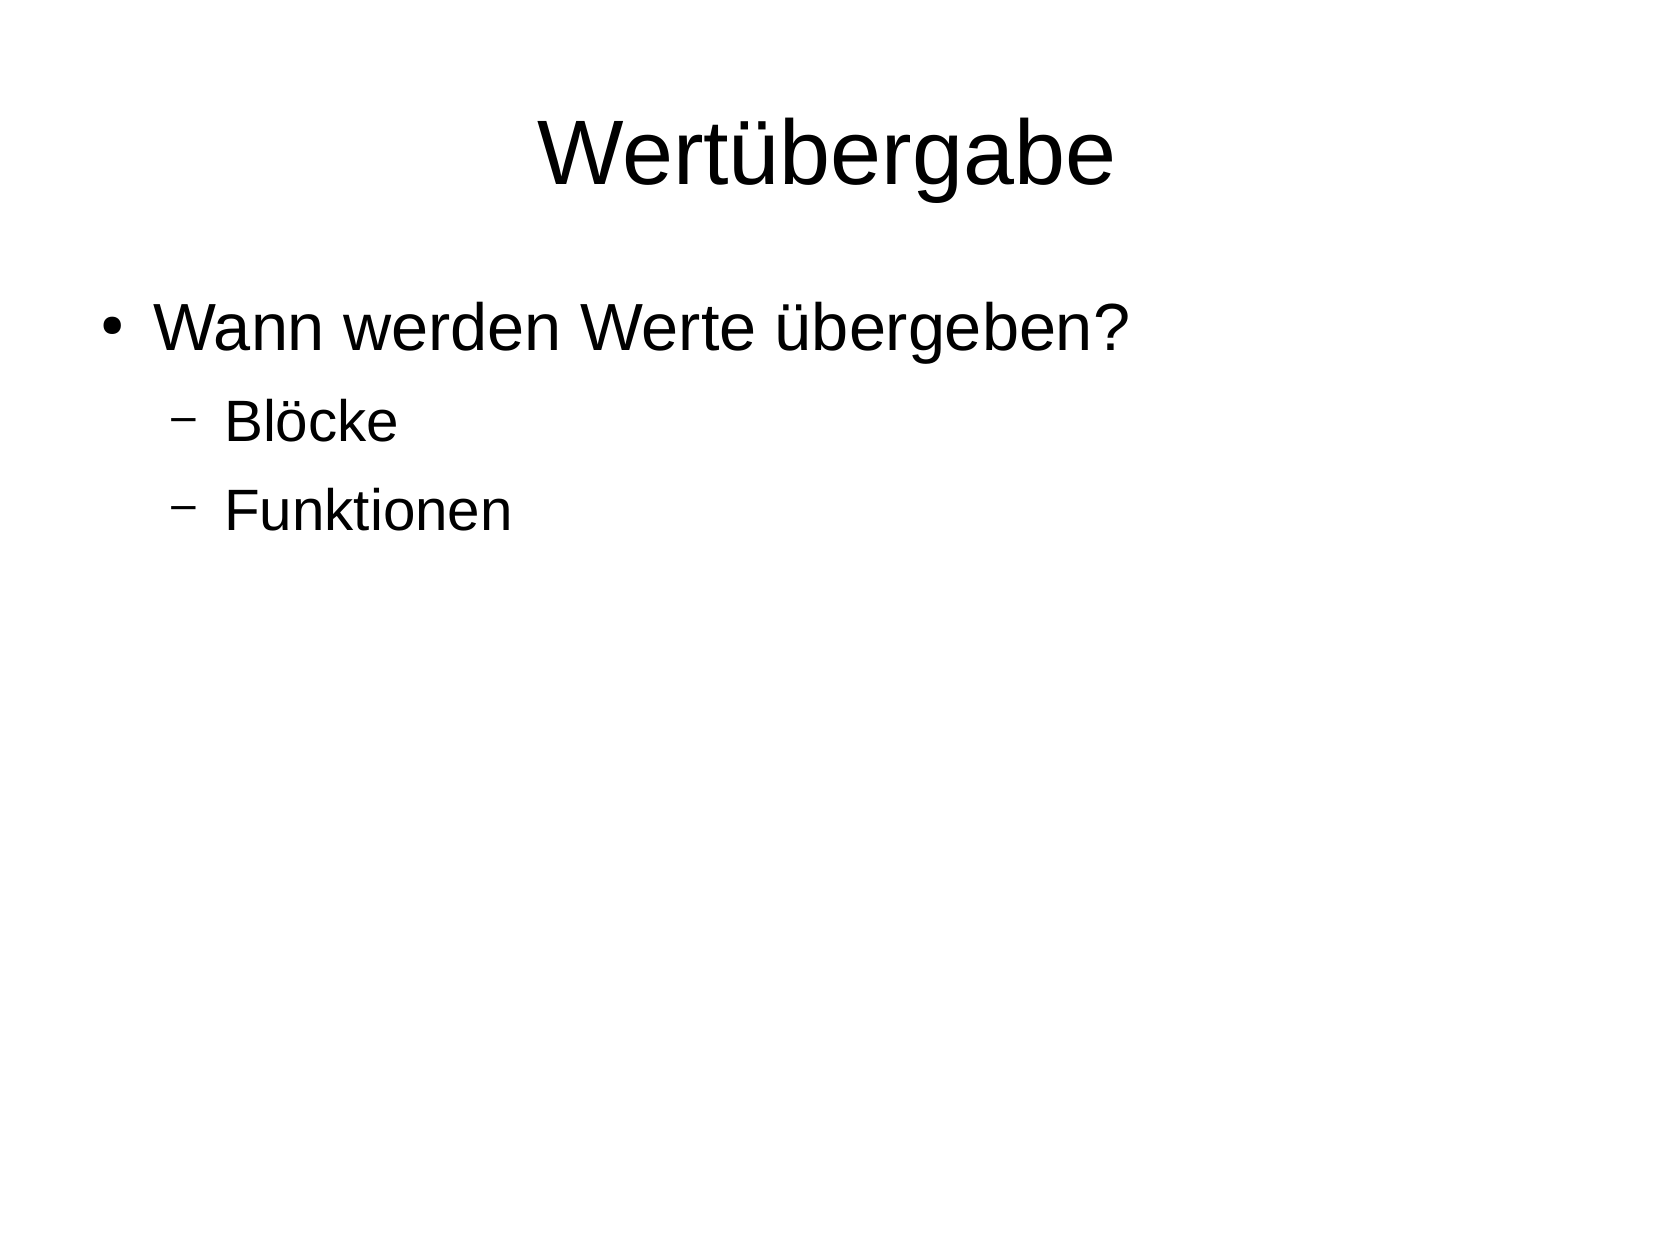

# Wertübergabe
Wann werden Werte übergeben?
Blöcke
Funktionen